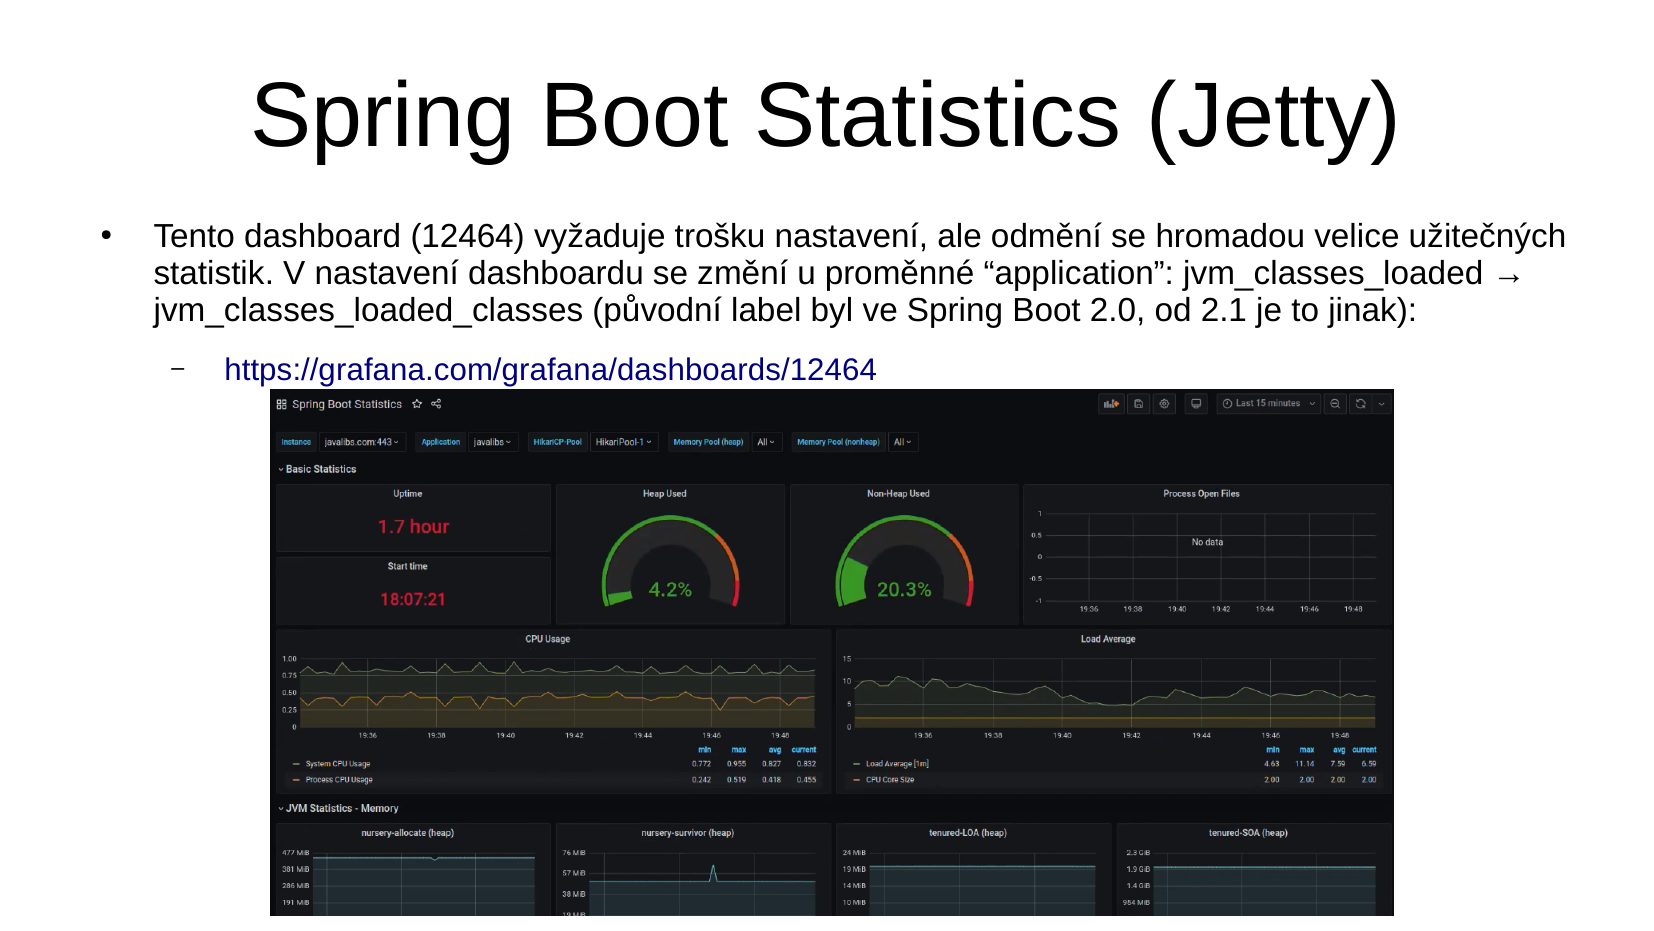

# Spring Boot Statistics (Jetty)
Tento dashboard (12464) vyžaduje trošku nastavení, ale odmění se hromadou velice užitečných statistik. V nastavení dashboardu se změní u proměnné “application”: jvm_classes_loaded → jvm_classes_loaded_classes (původní label byl ve Spring Boot 2.0, od 2.1 je to jinak):
https://grafana.com/grafana/dashboards/12464